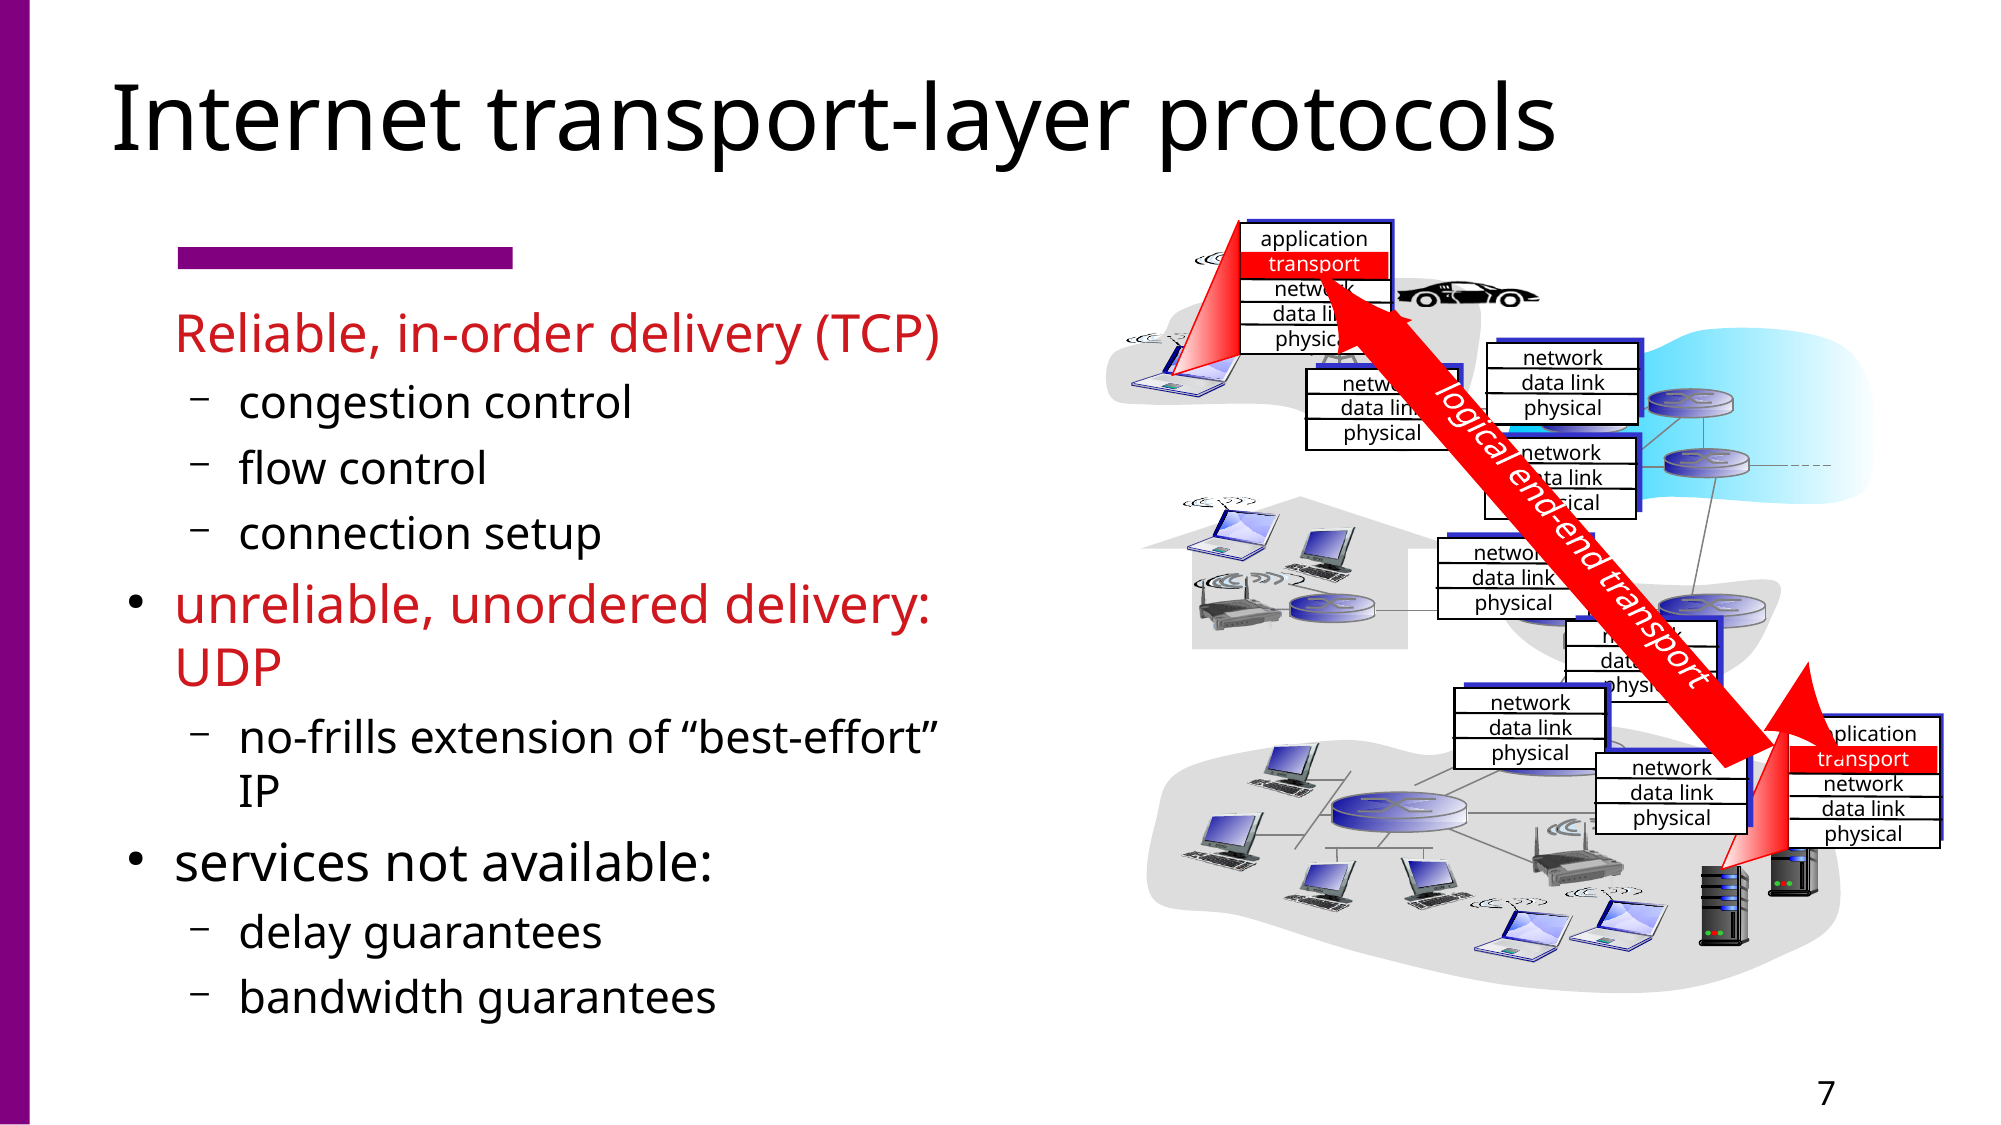

# Internet transport-layer protocols
application
transport
network
data link
physical
Reliable, in-order delivery (TCP)
congestion control
flow control
connection setup
unreliable, unordered delivery: UDP
no-frills extension of “best-effort” IP
services not available:
delay guarantees
bandwidth guarantees
logical end-end transport
network
data link
physical
network
data link
physical
network
data link
physical
network
data link
physical
network
data link
physical
network
data link
physical
application
transport
network
data link
physical
network
data link
physical